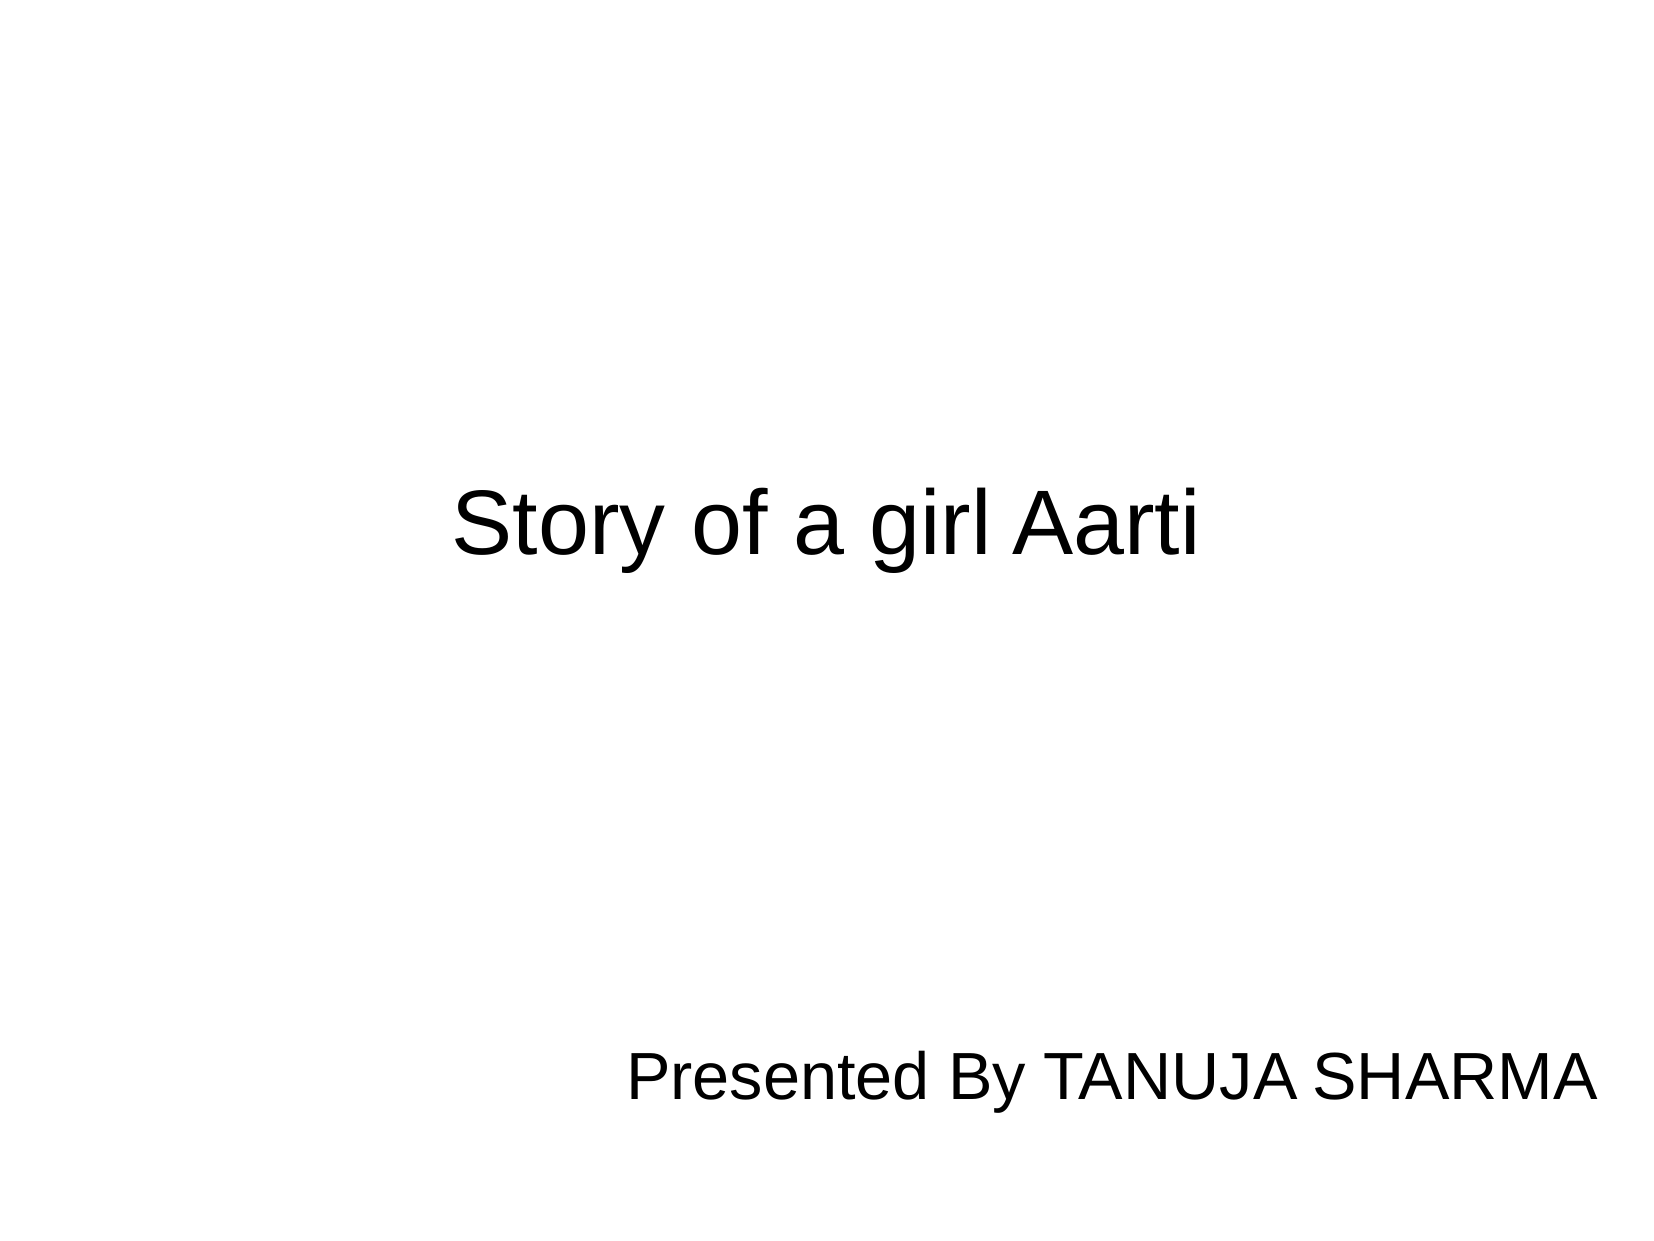

# Story of a girl Aarti
Presented By TANUJA SHARMA